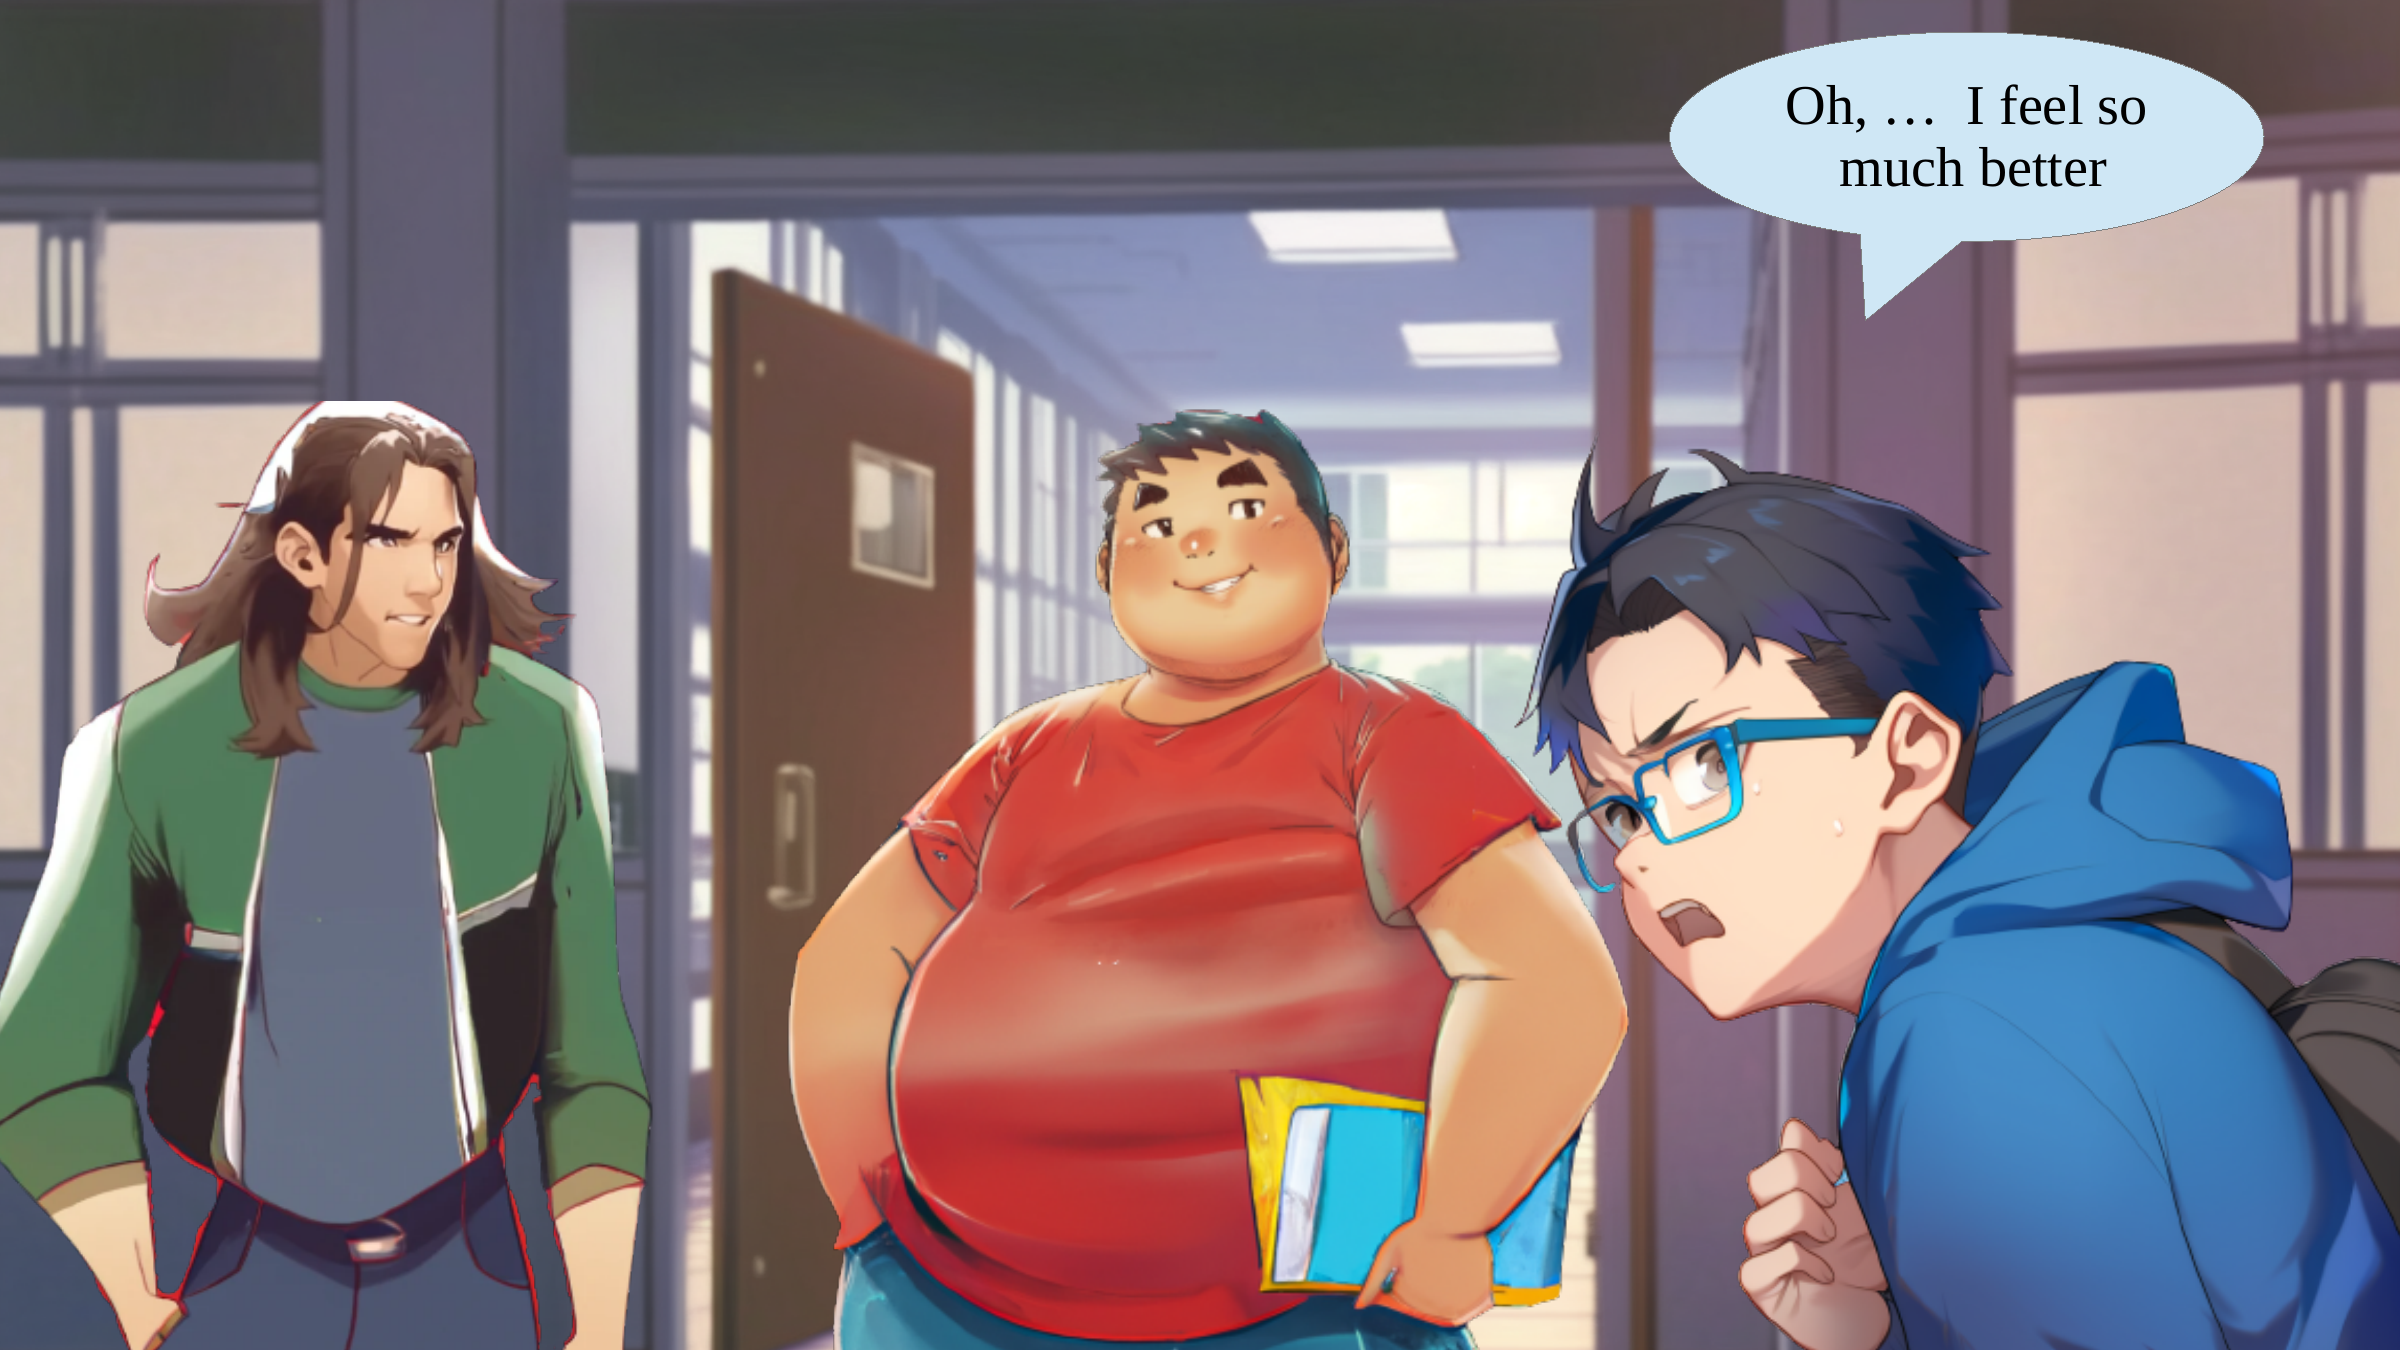

Oh, … I feel so
 much better